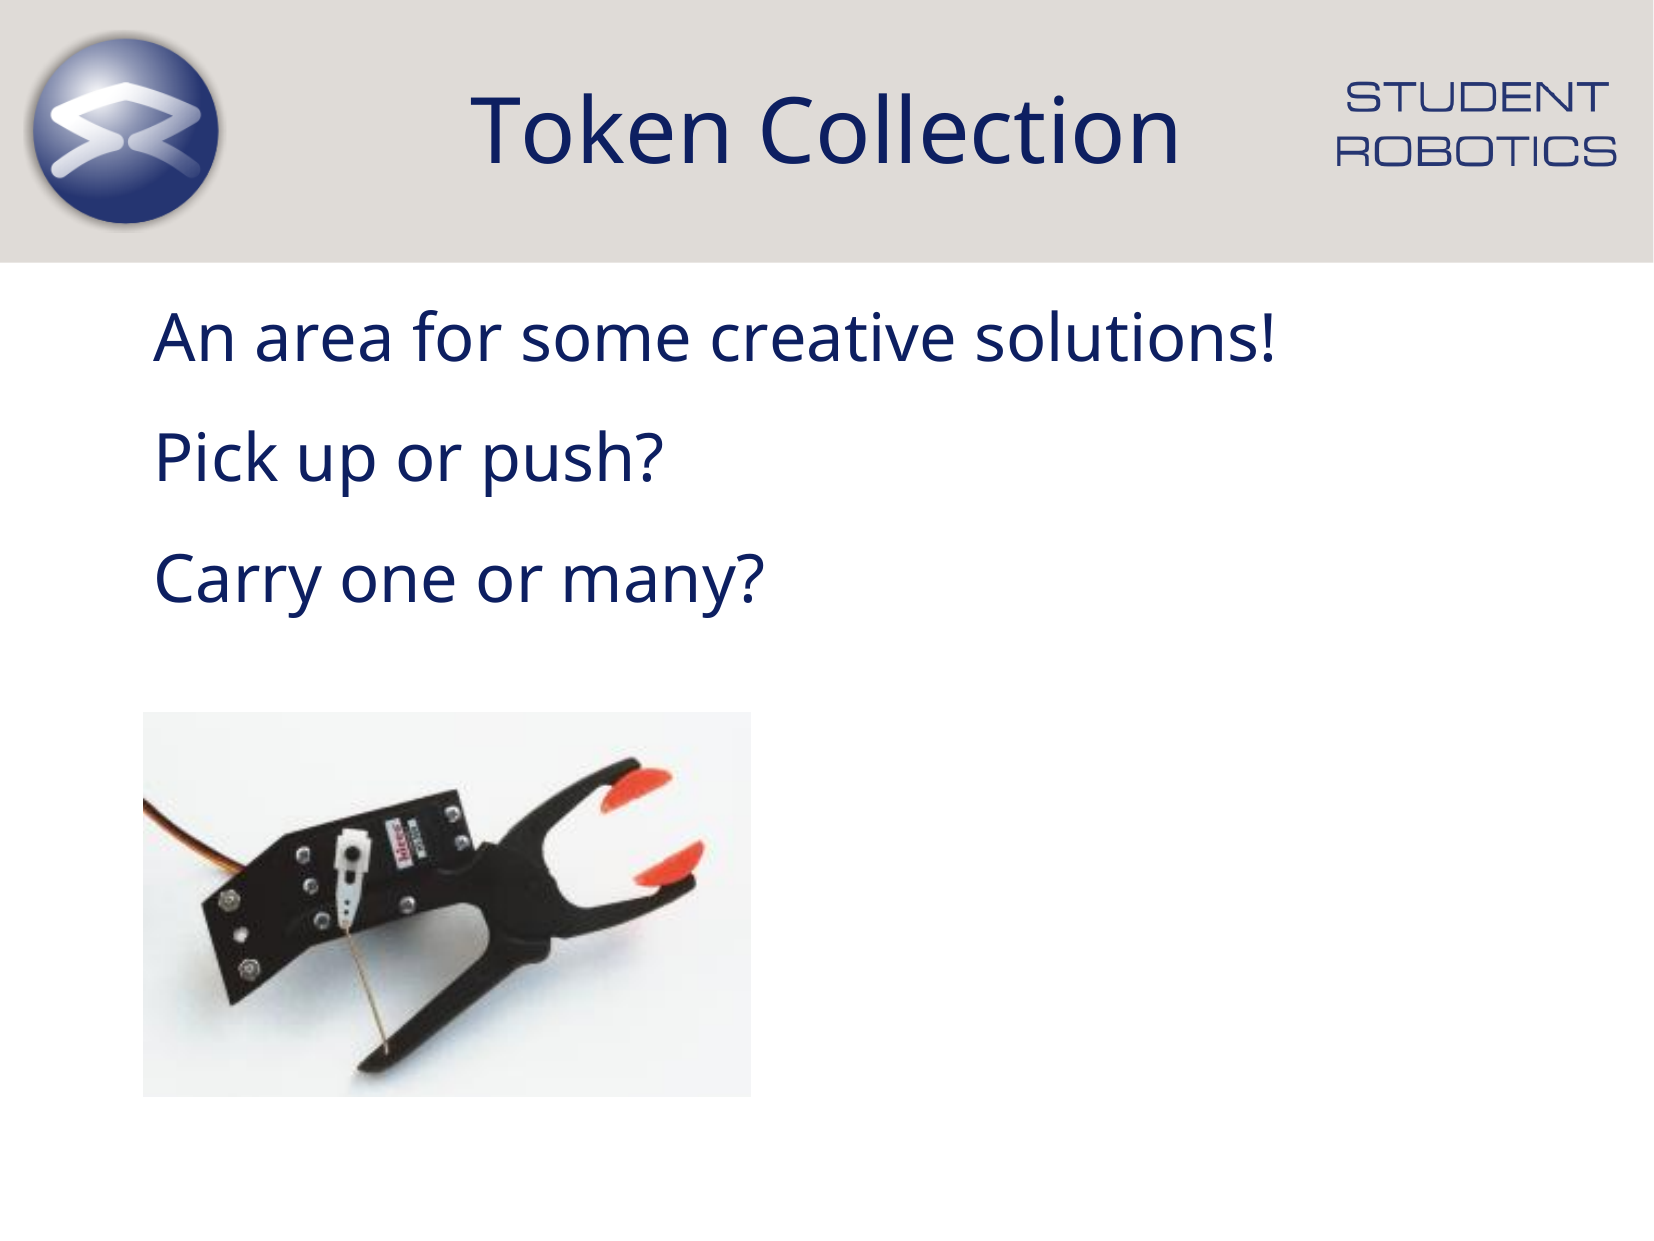

# Token Collection
An area for some creative solutions!
Pick up or push?
Carry one or many?